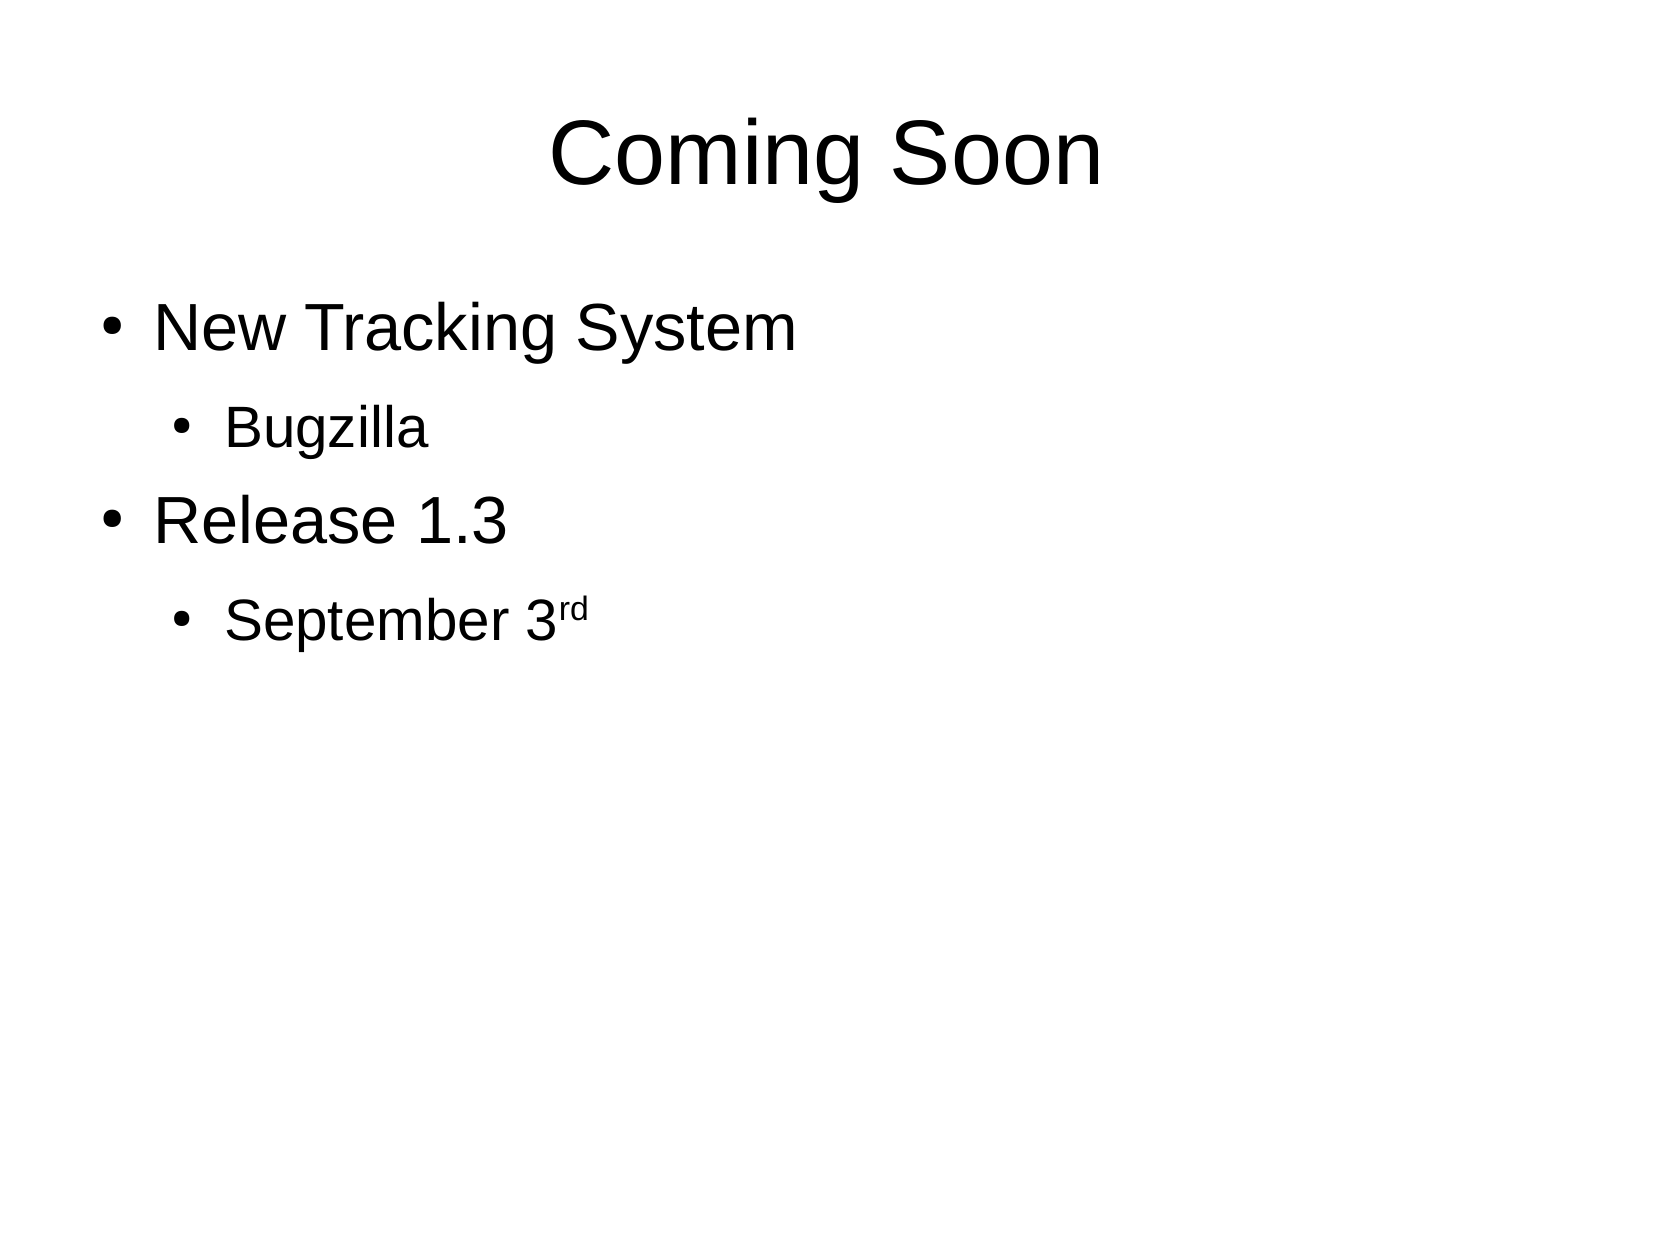

# Coming Soon
New Tracking System
Bugzilla
Release 1.3
September 3rd